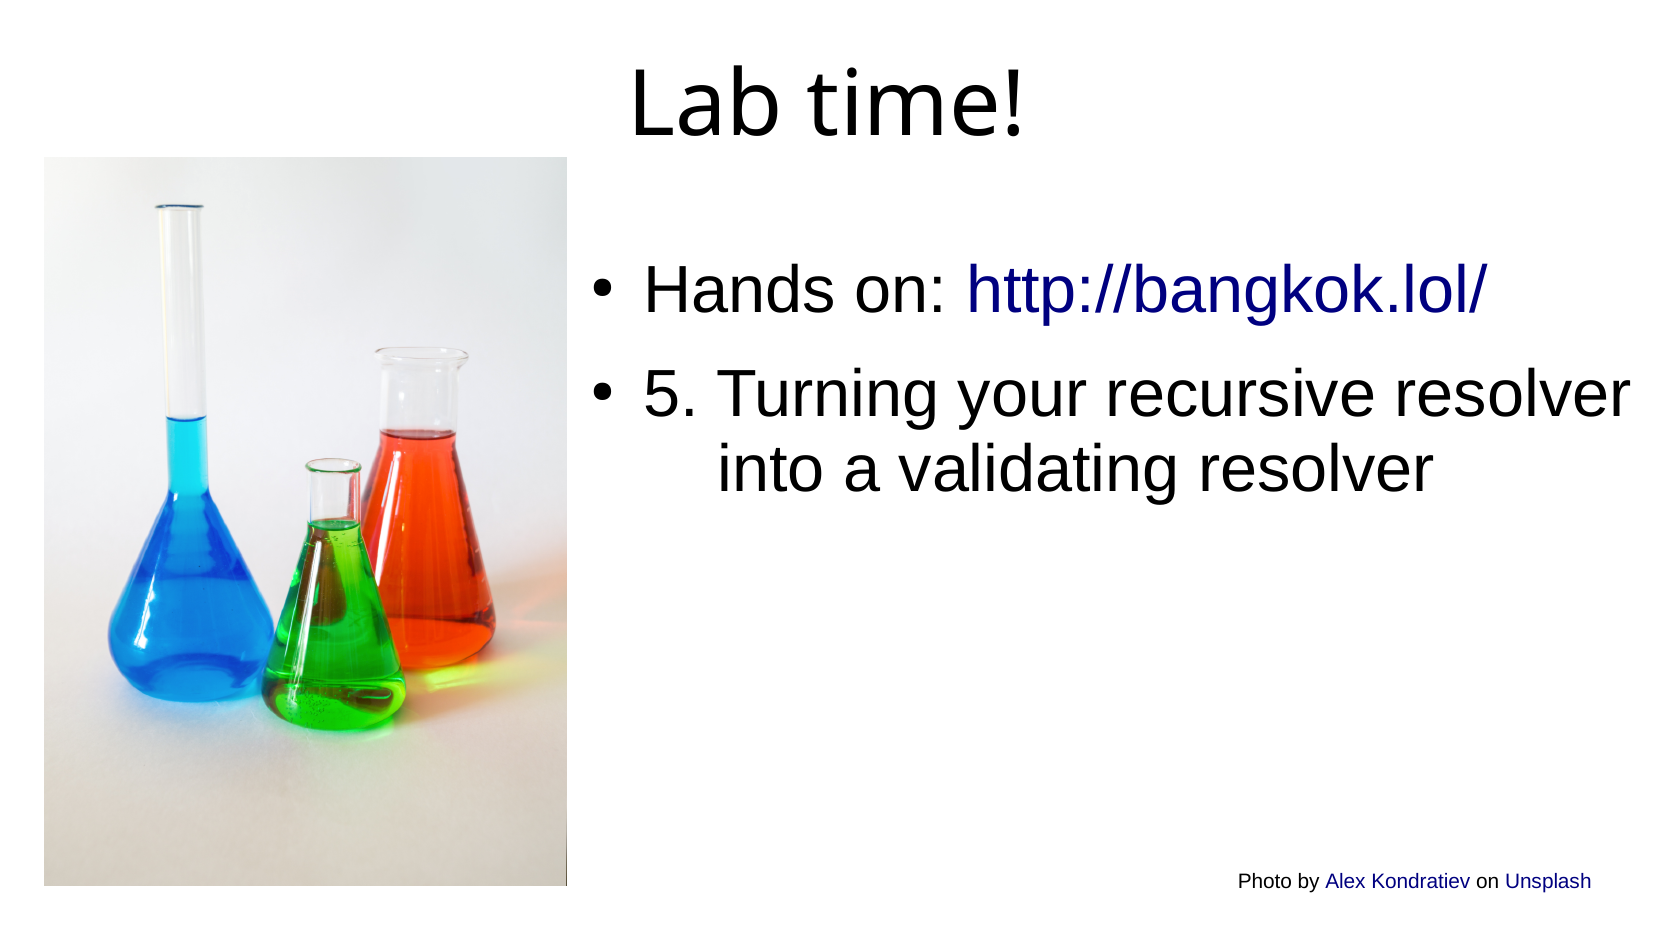

# Lab time!
Hands on: http://bangkok.lol/
5. Turning your recursive resolver
	into a validating resolver
Photo by Alex Kondratiev on Unsplash